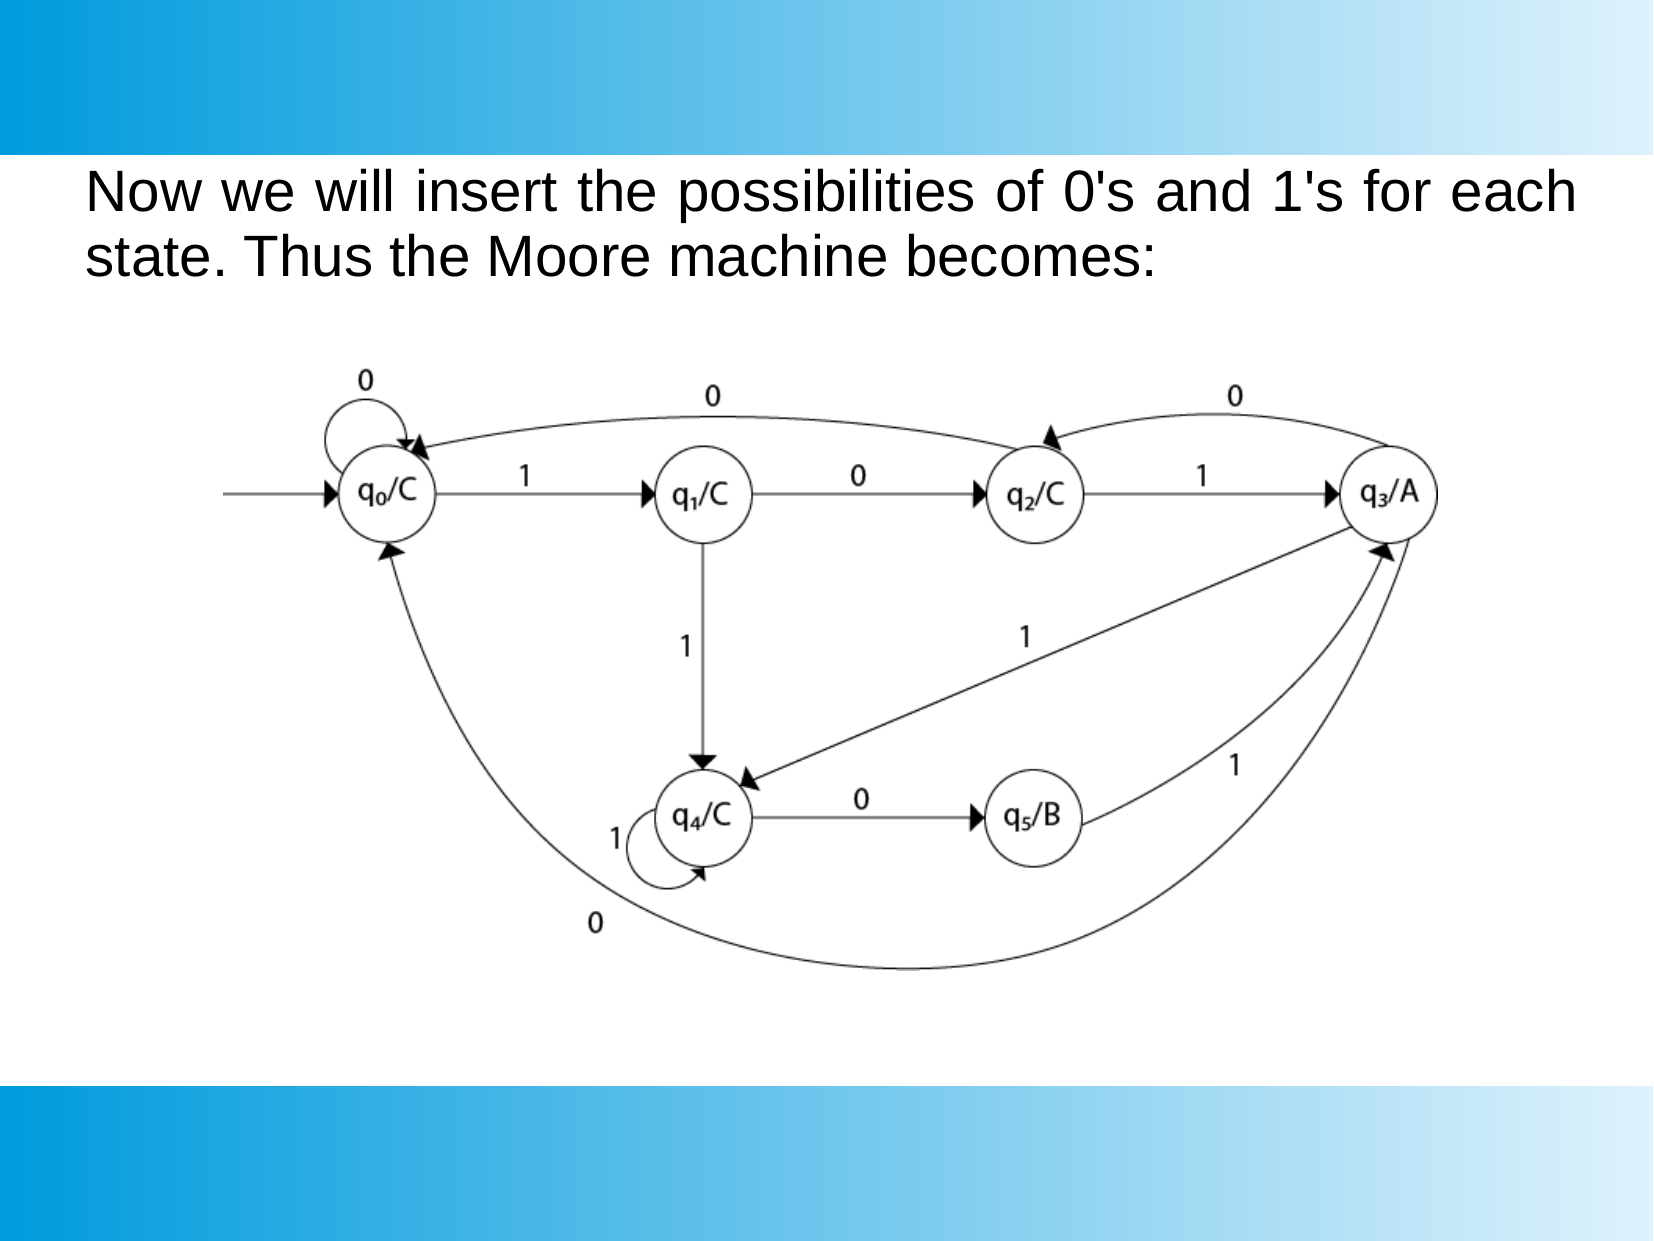

Now we will insert the possibilities of 0's and 1's for each state. Thus the Moore machine becomes: